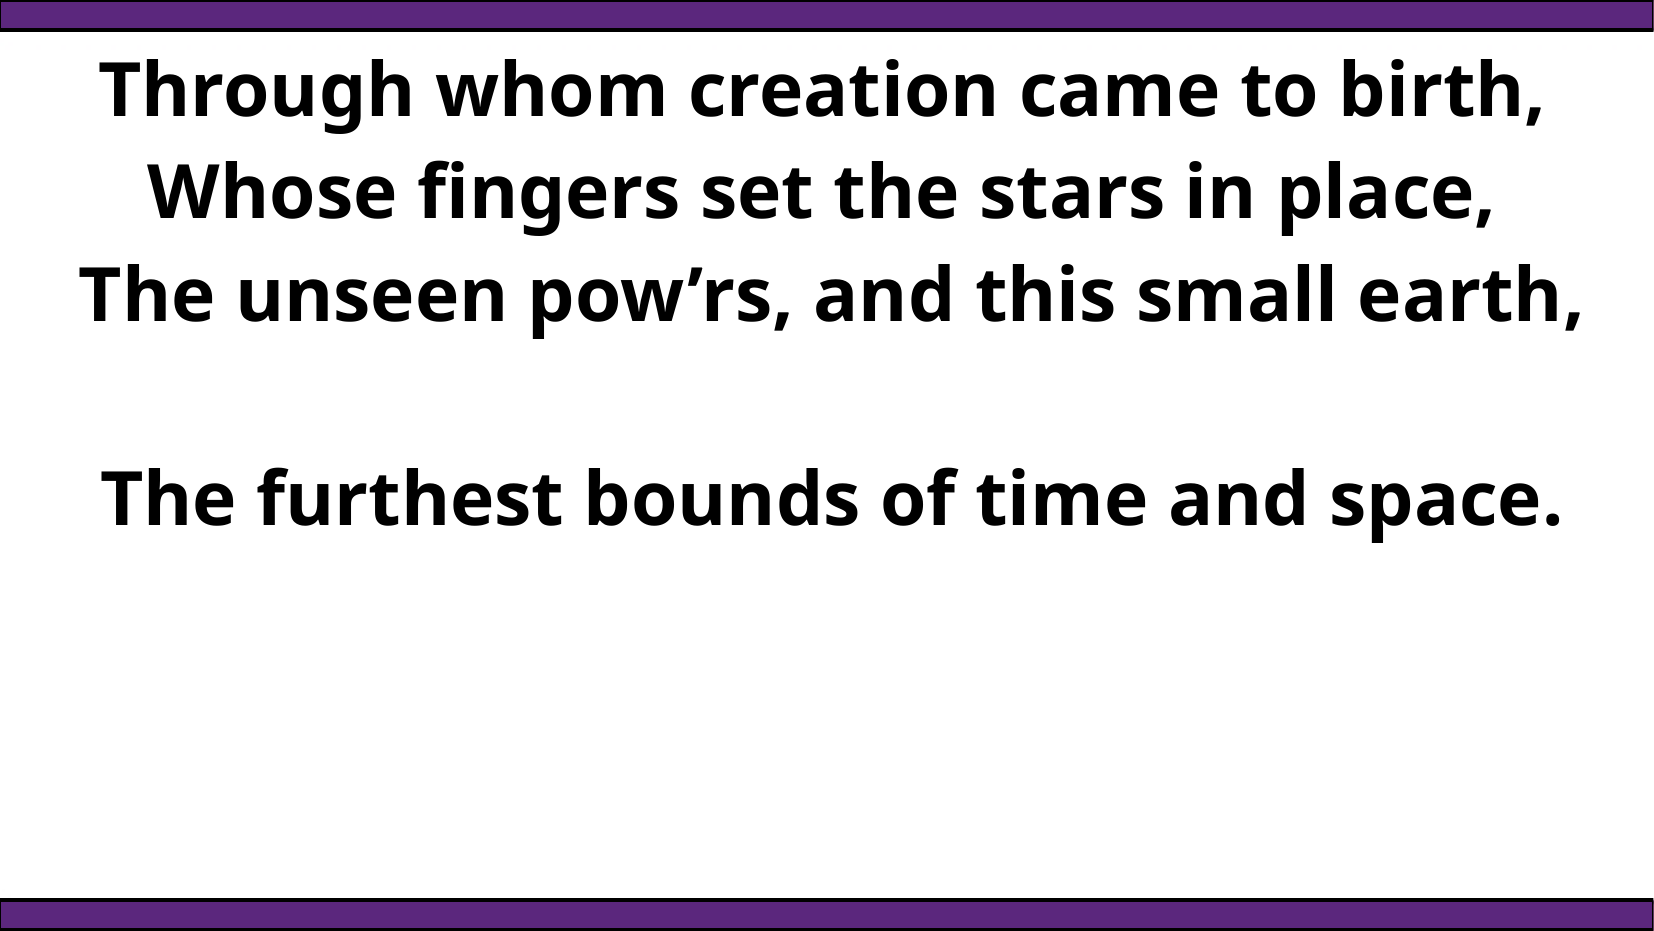

Through whom creation came to birth,
Whose fingers set the stars in place,
The unseen pow’rs, and this small earth,
The furthest bounds of time and space.